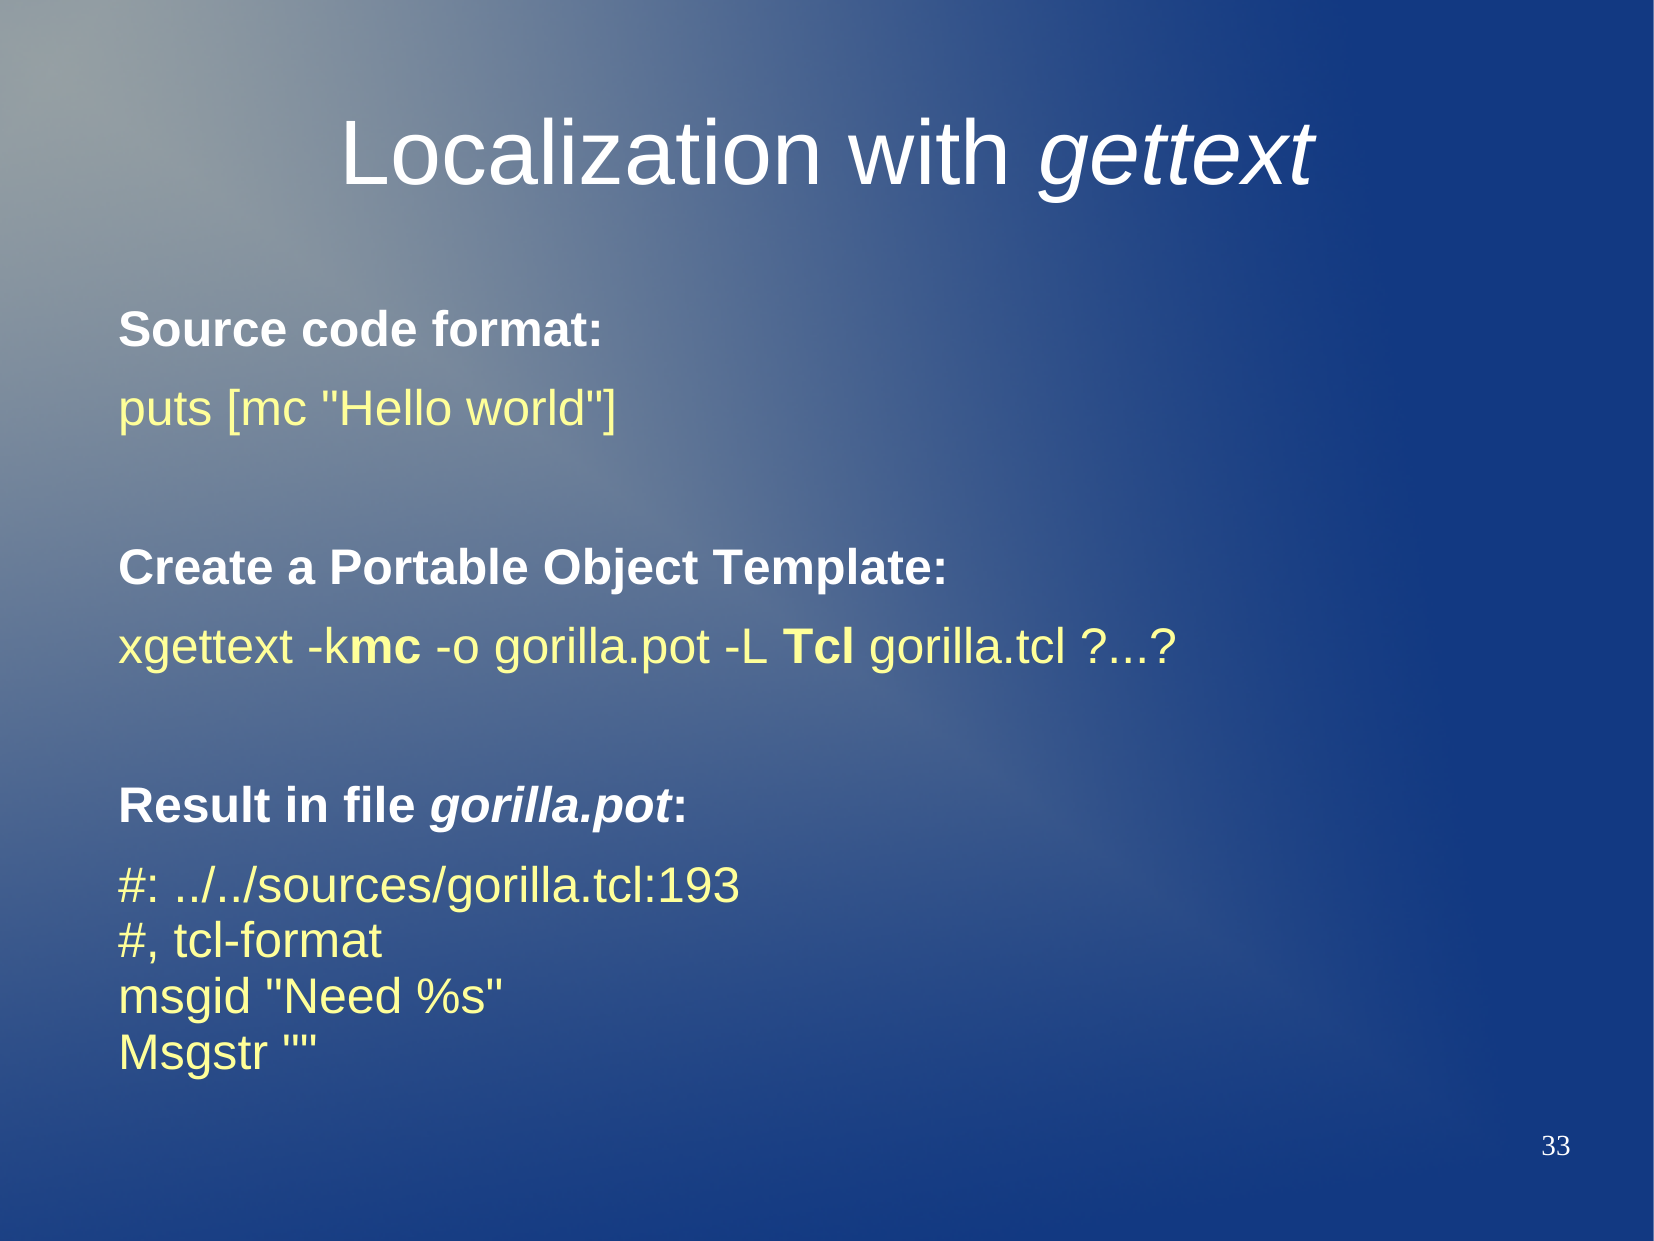

# Localization with gettext
Source code format:
puts [mc "Hello world"]
Create a Portable Object Template:
xgettext -kmc -o gorilla.pot -L Tcl gorilla.tcl ?...?
Result in file gorilla.pot:
#: ../../sources/gorilla.tcl:193
#, tcl-format
msgid "Need %s"
Msgstr ""
33